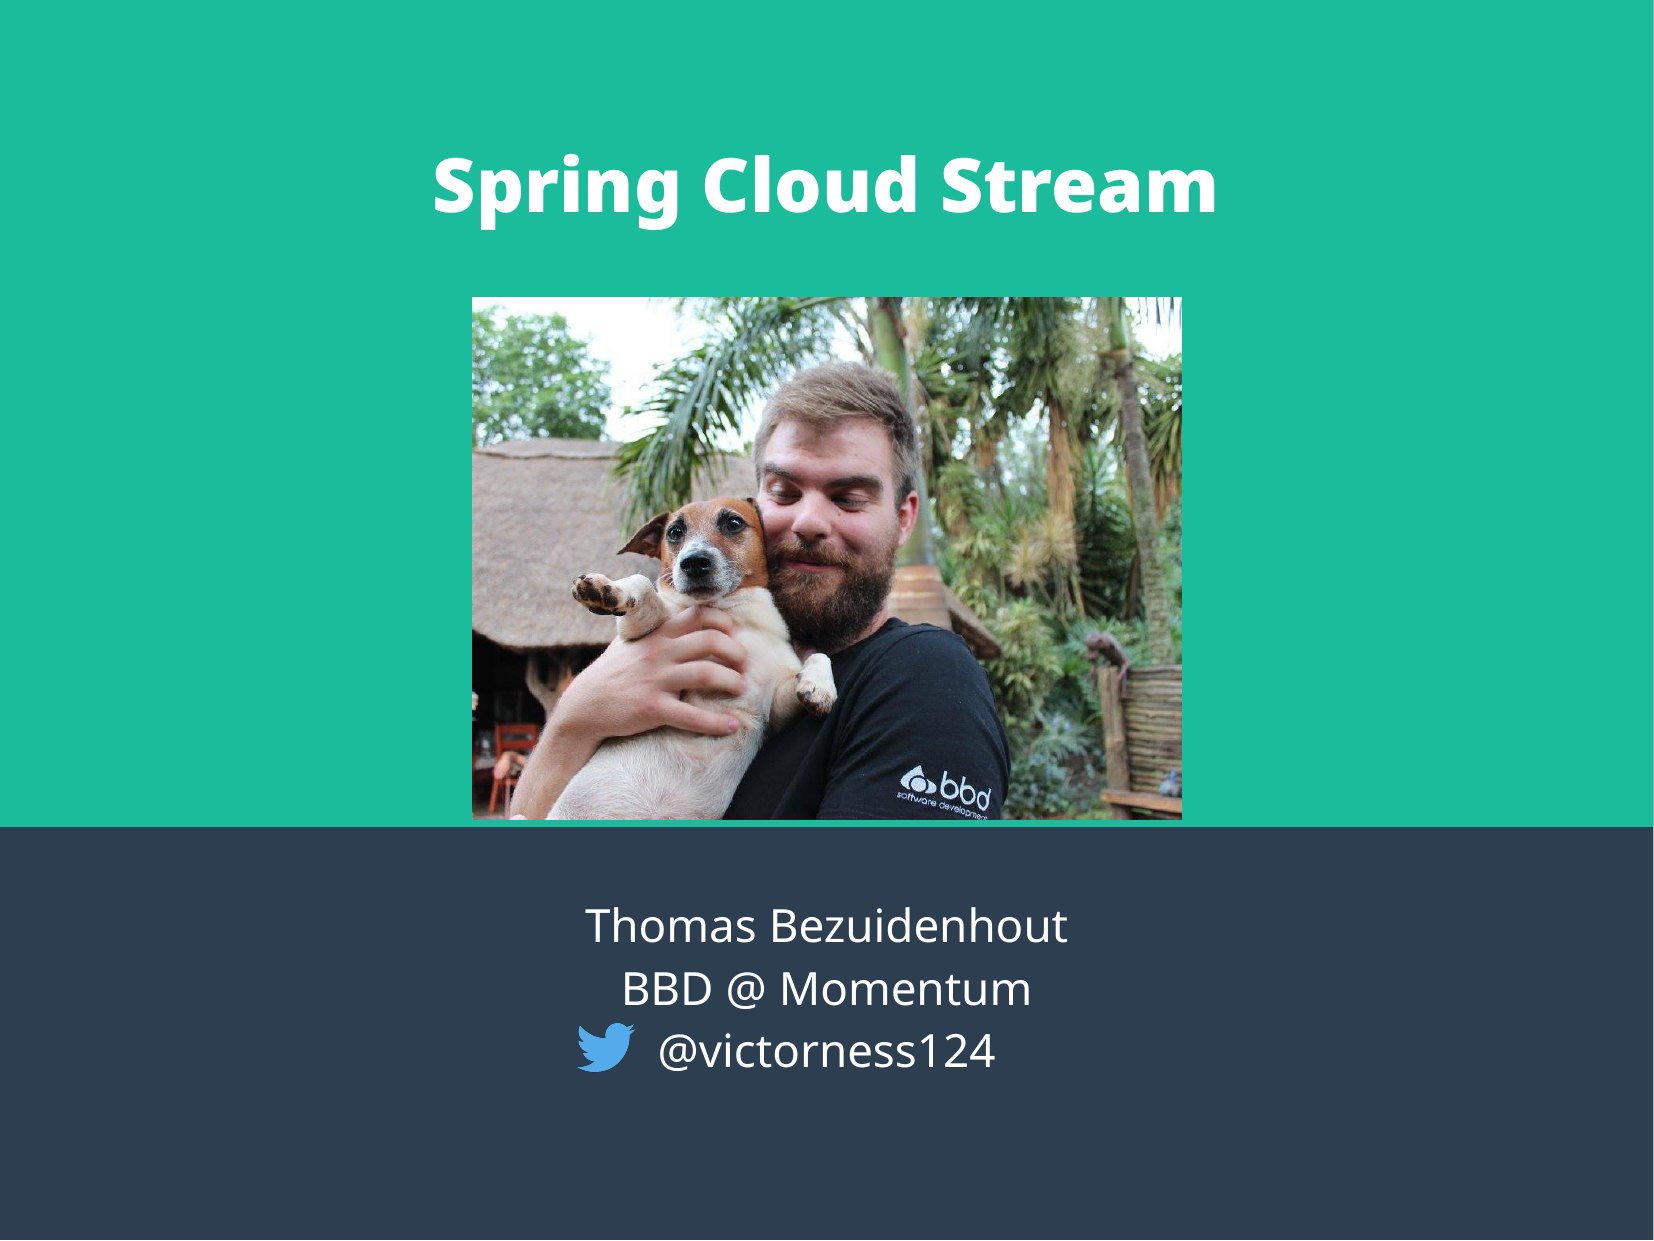

# Spring Cloud Stream
Thomas Bezuidenhout
BBD @ Momentum
@victorness124